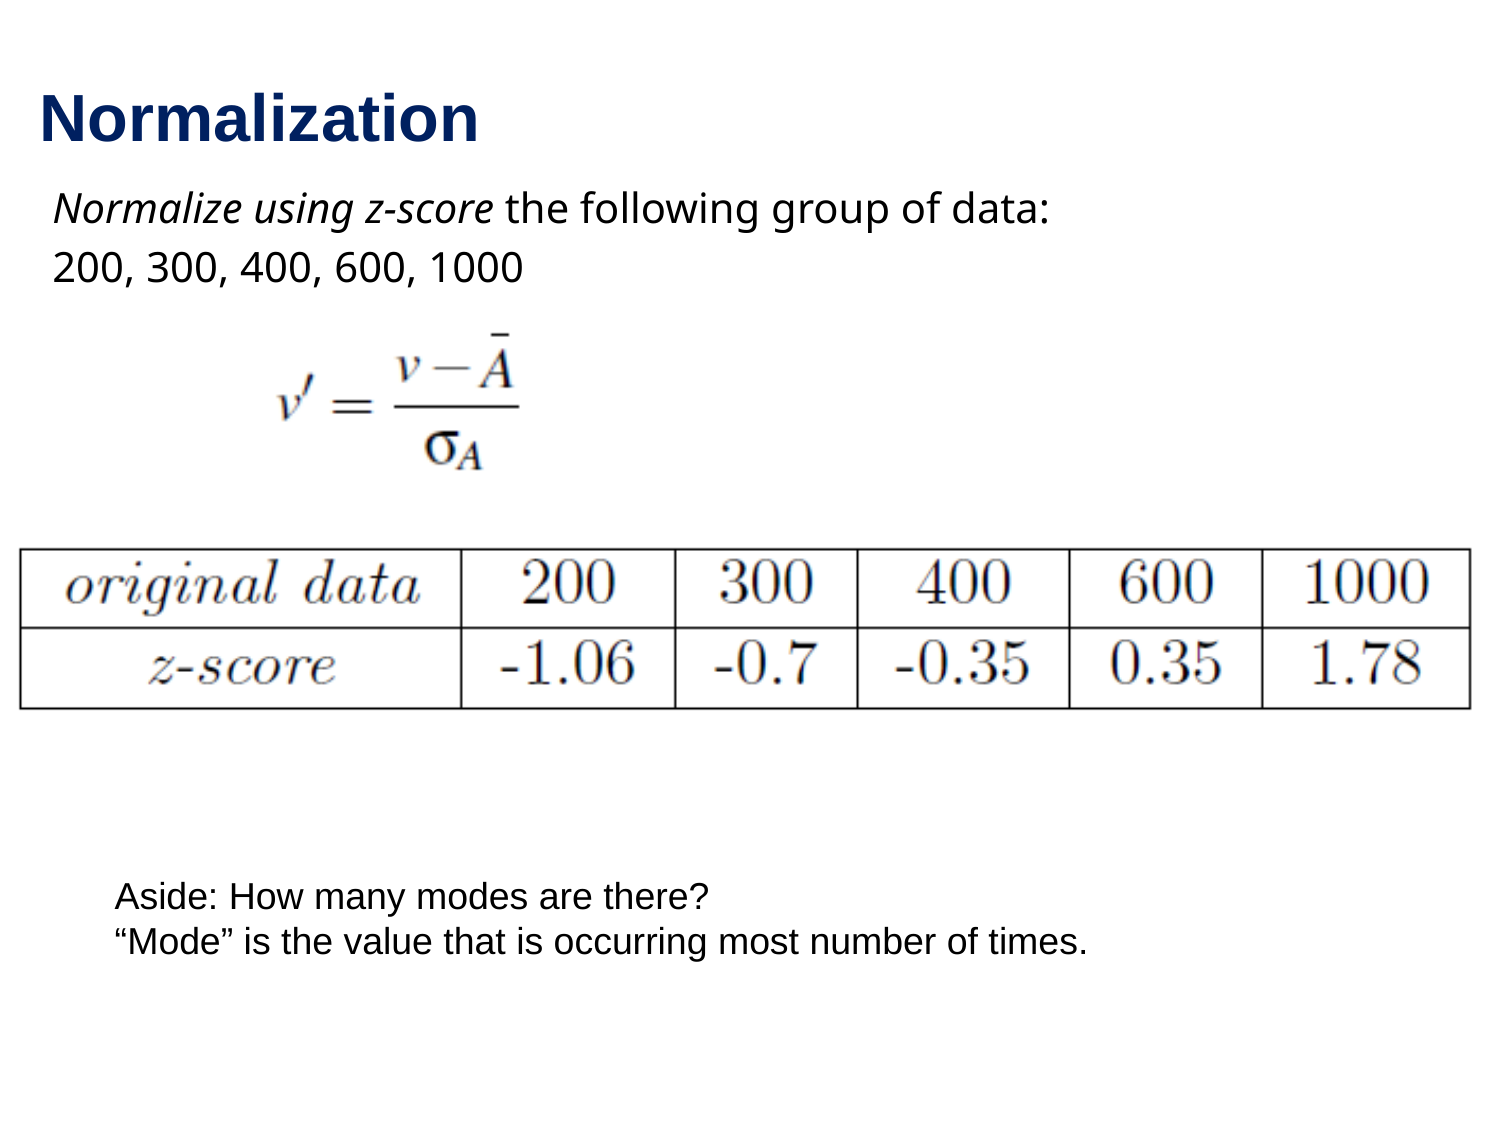

# Normalization
Normalize using z-score the following group of data:
200, 300, 400, 600, 1000
Aside: How many modes are there?
“Mode” is the value that is occurring most number of times.